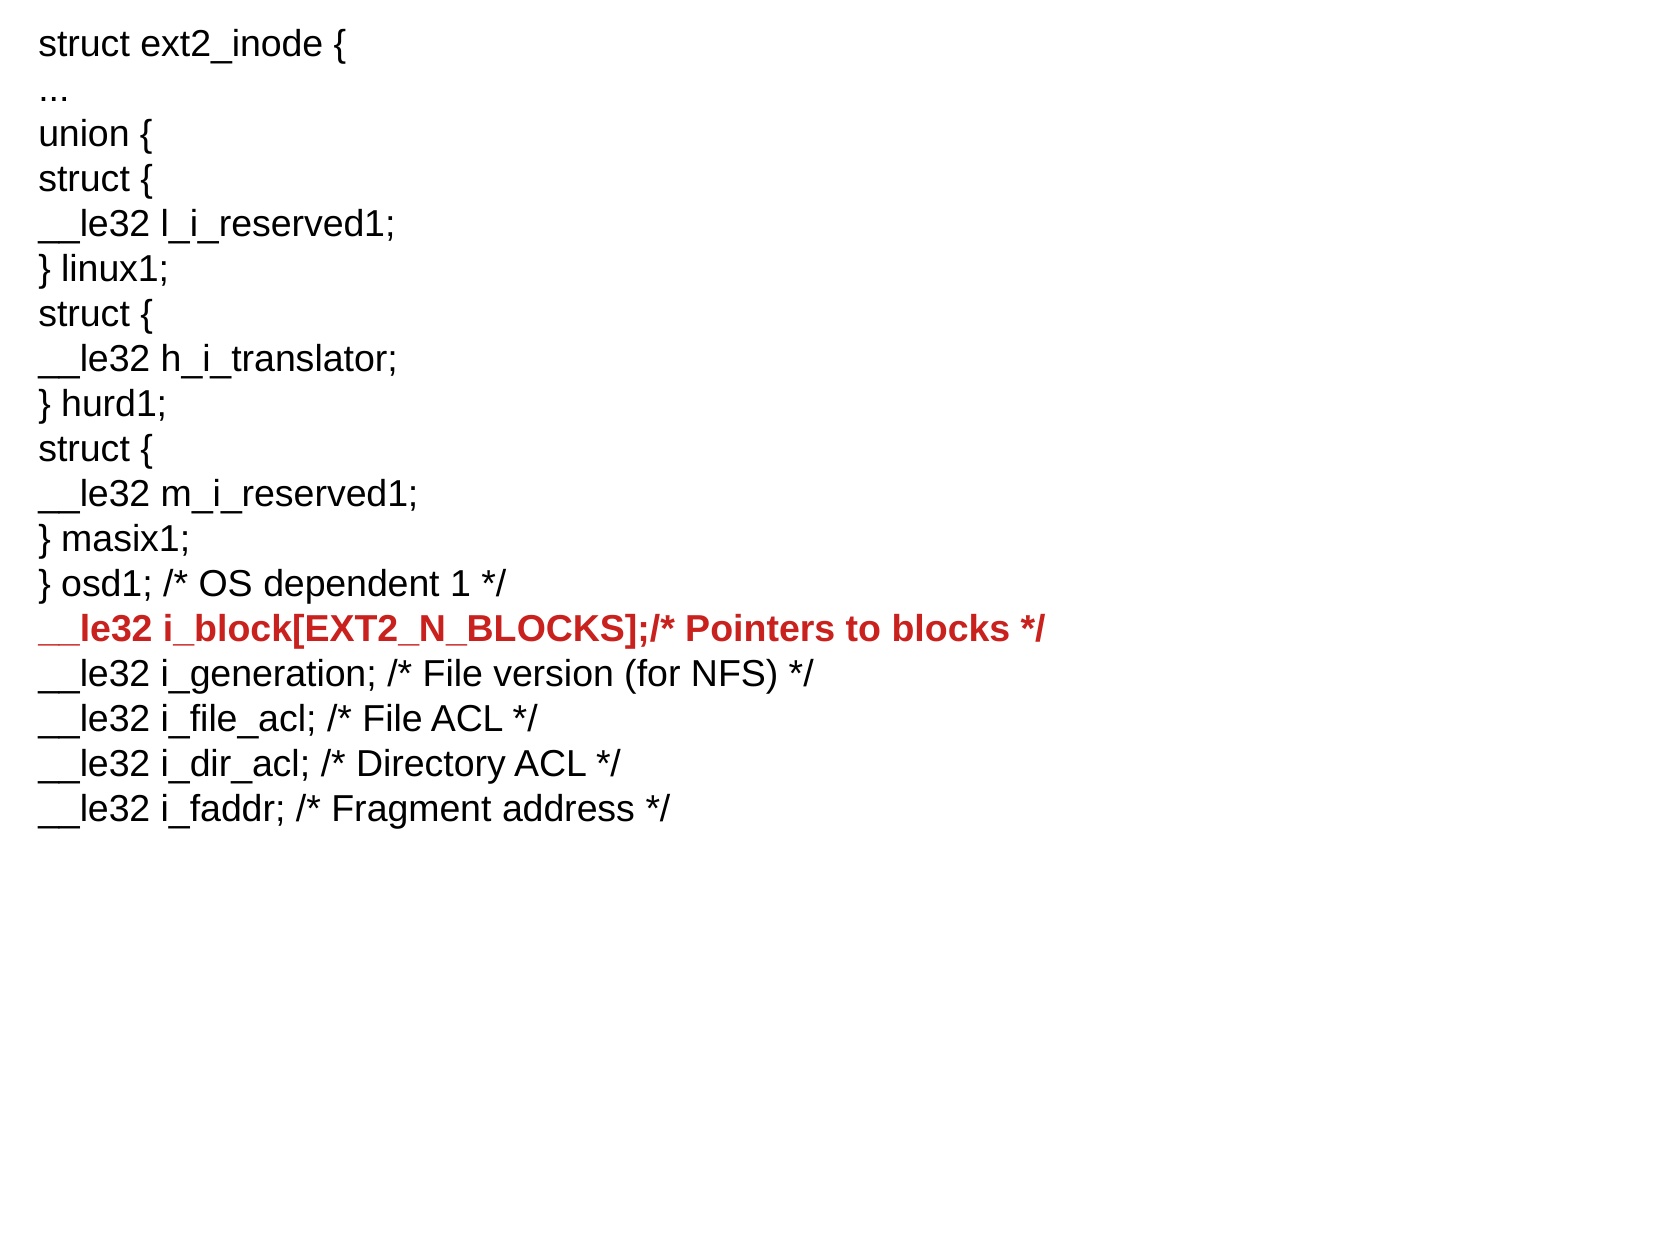

struct ext2_inode {
...
union {
struct {
__le32 l_i_reserved1;
} linux1;
struct {
__le32 h_i_translator;
} hurd1;
struct {
__le32 m_i_reserved1;
} masix1;
} osd1; /* OS dependent 1 */
__le32 i_block[EXT2_N_BLOCKS];/* Pointers to blocks */
__le32 i_generation; /* File version (for NFS) */
__le32 i_file_acl; /* File ACL */
__le32 i_dir_acl; /* Directory ACL */
__le32 i_faddr; /* Fragment address */